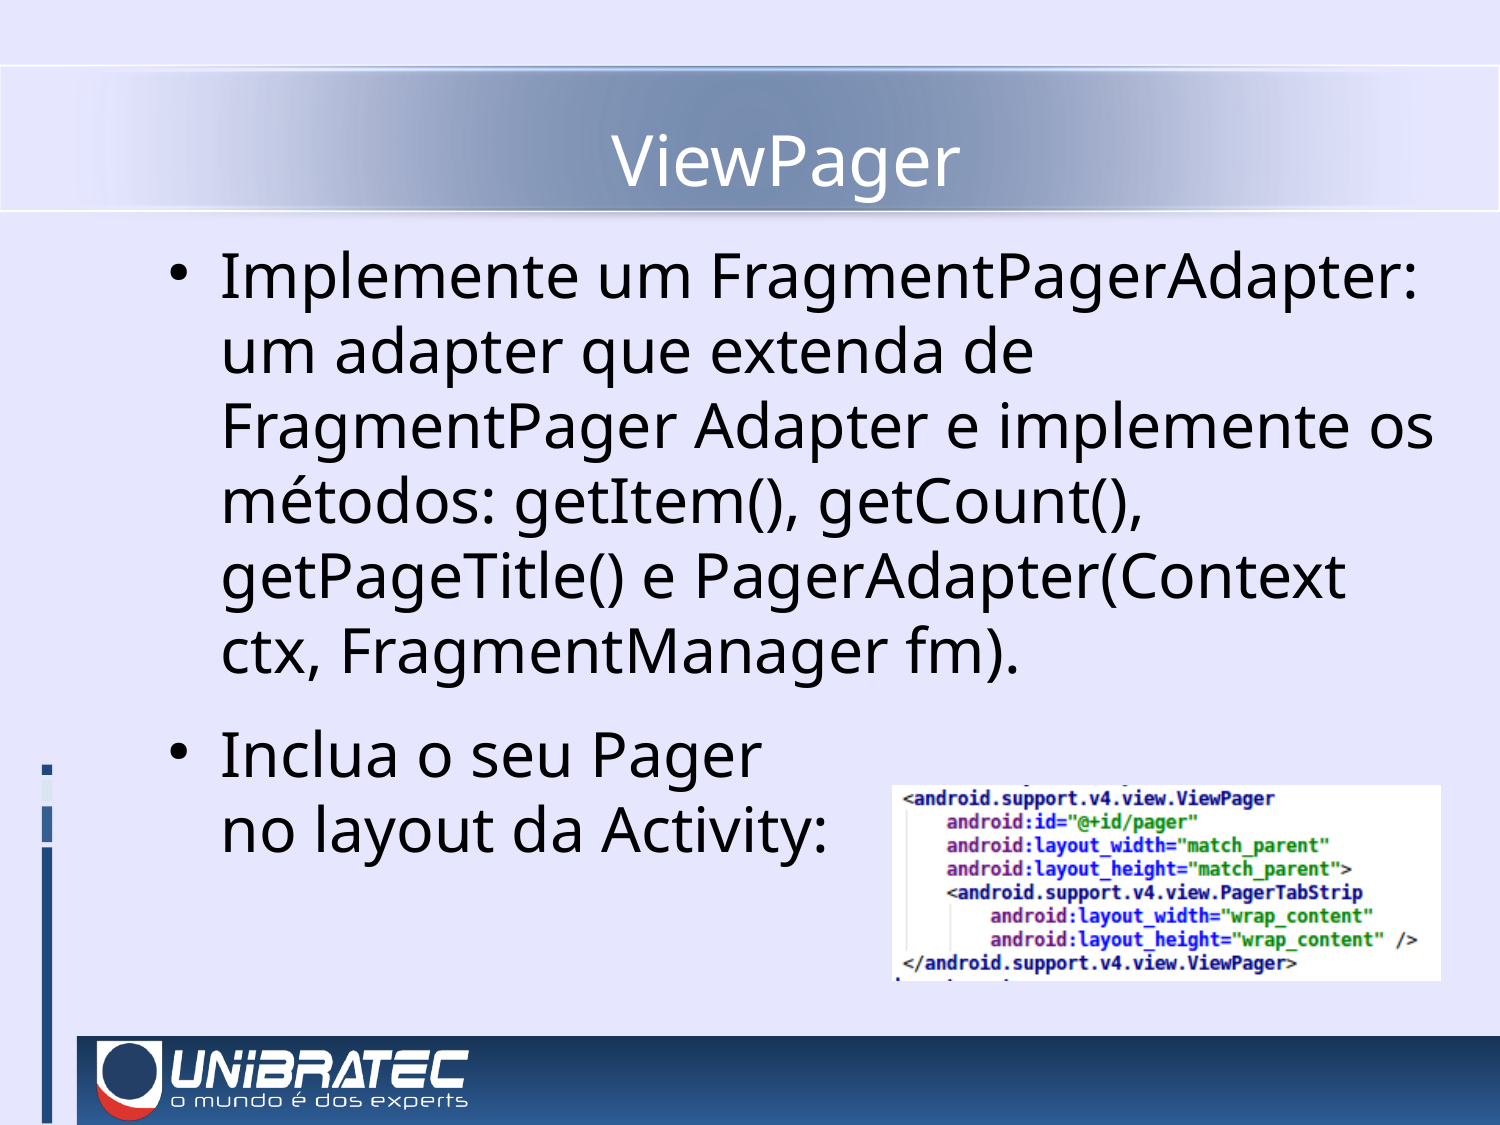

# ViewPager
Implemente um FragmentPagerAdapter: um adapter que extenda de FragmentPager Adapter e implemente os métodos: getItem(), getCount(), getPageTitle() e PagerAdapter(Context ctx, FragmentManager fm).
Inclua o seu Pager
no layout da Activity: